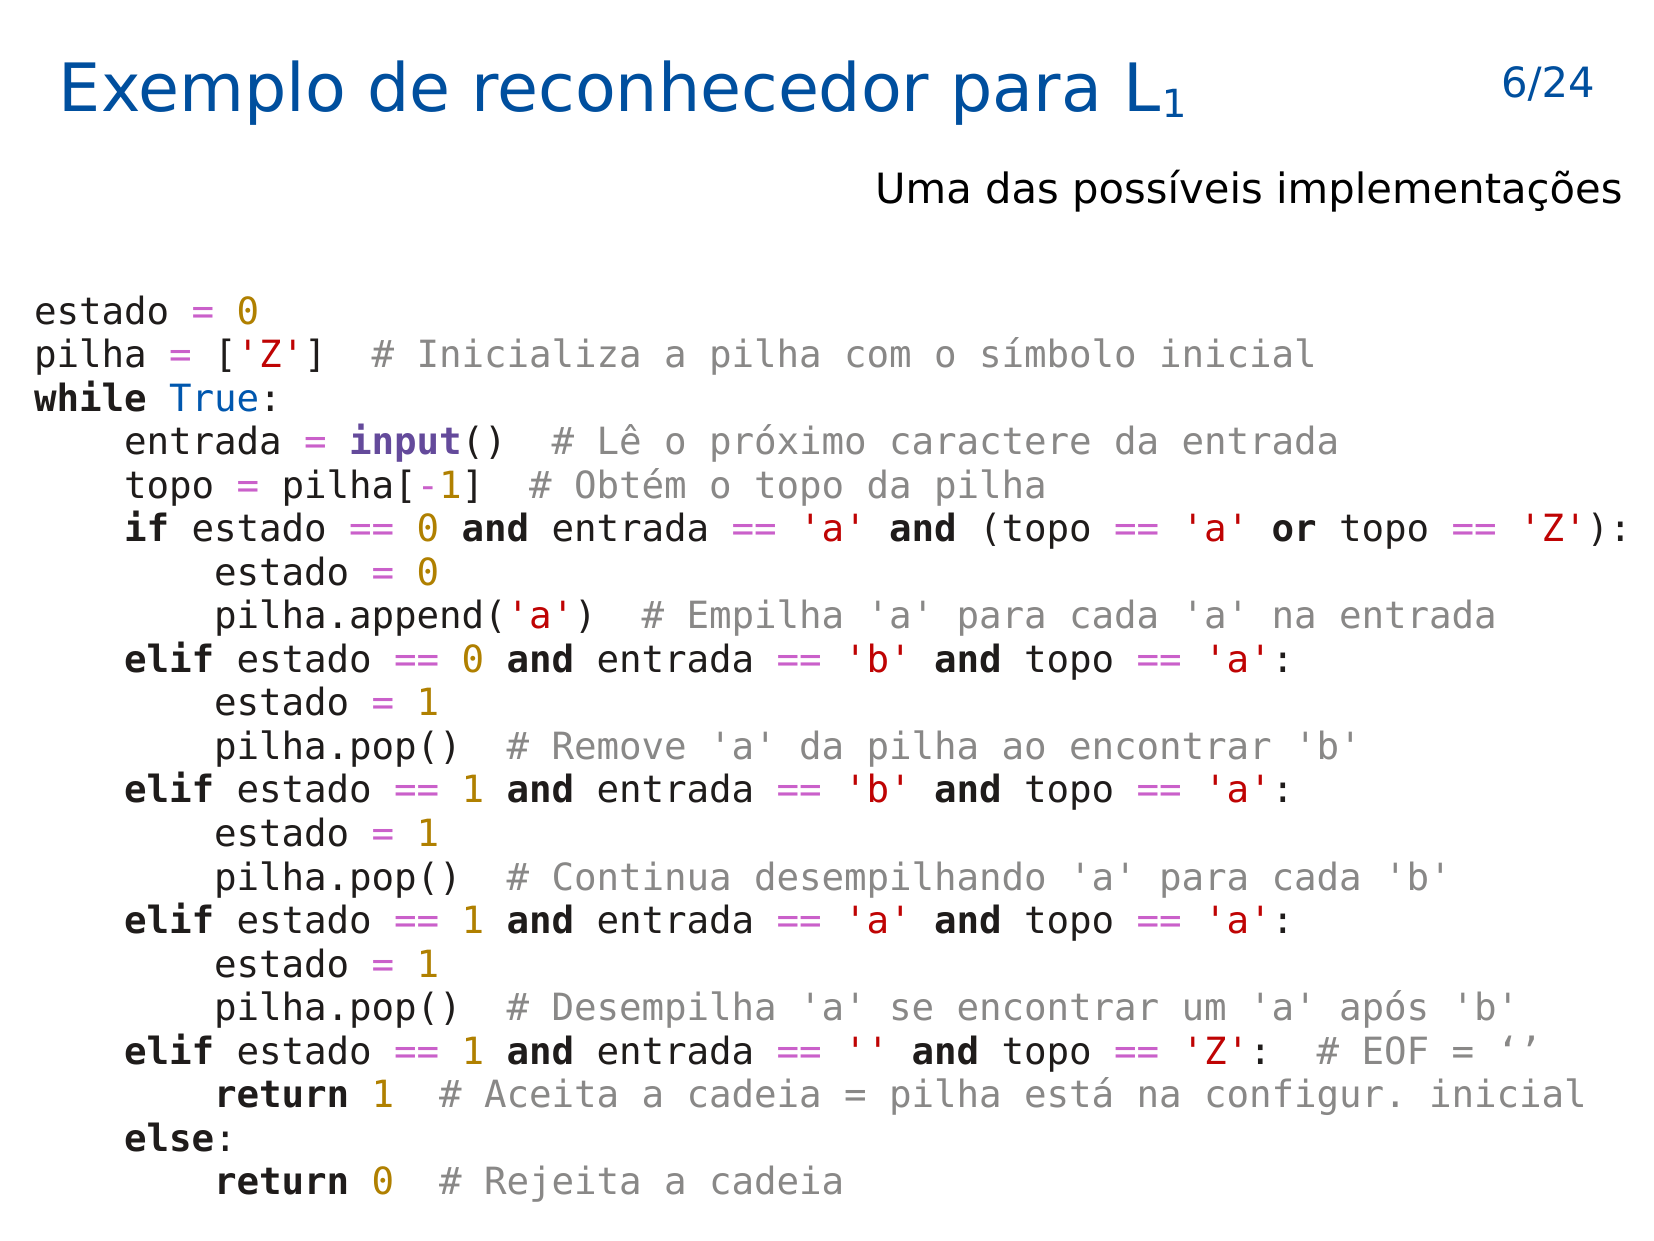

# Exemplo de reconhecedor para L1
6
Uma das possíveis implementações
estado = 0
pilha = ['Z'] # Inicializa a pilha com o símbolo inicial
while True:
 entrada = input() # Lê o próximo caractere da entrada
 topo = pilha[-1] # Obtém o topo da pilha
 if estado == 0 and entrada == 'a' and (topo == 'a' or topo == 'Z'):
 estado = 0
 pilha.append('a') # Empilha 'a' para cada 'a' na entrada
 elif estado == 0 and entrada == 'b' and topo == 'a':
 estado = 1
 pilha.pop() # Remove 'a' da pilha ao encontrar 'b'
 elif estado == 1 and entrada == 'b' and topo == 'a':
 estado = 1
 pilha.pop() # Continua desempilhando 'a' para cada 'b'
 elif estado == 1 and entrada == 'a' and topo == 'a':
 estado = 1
 pilha.pop() # Desempilha 'a' se encontrar um 'a' após 'b'
 elif estado == 1 and entrada == '' and topo == 'Z': # EOF = ‘’
 return 1 # Aceita a cadeia = pilha está na configur. inicial
 else:
 return 0 # Rejeita a cadeia